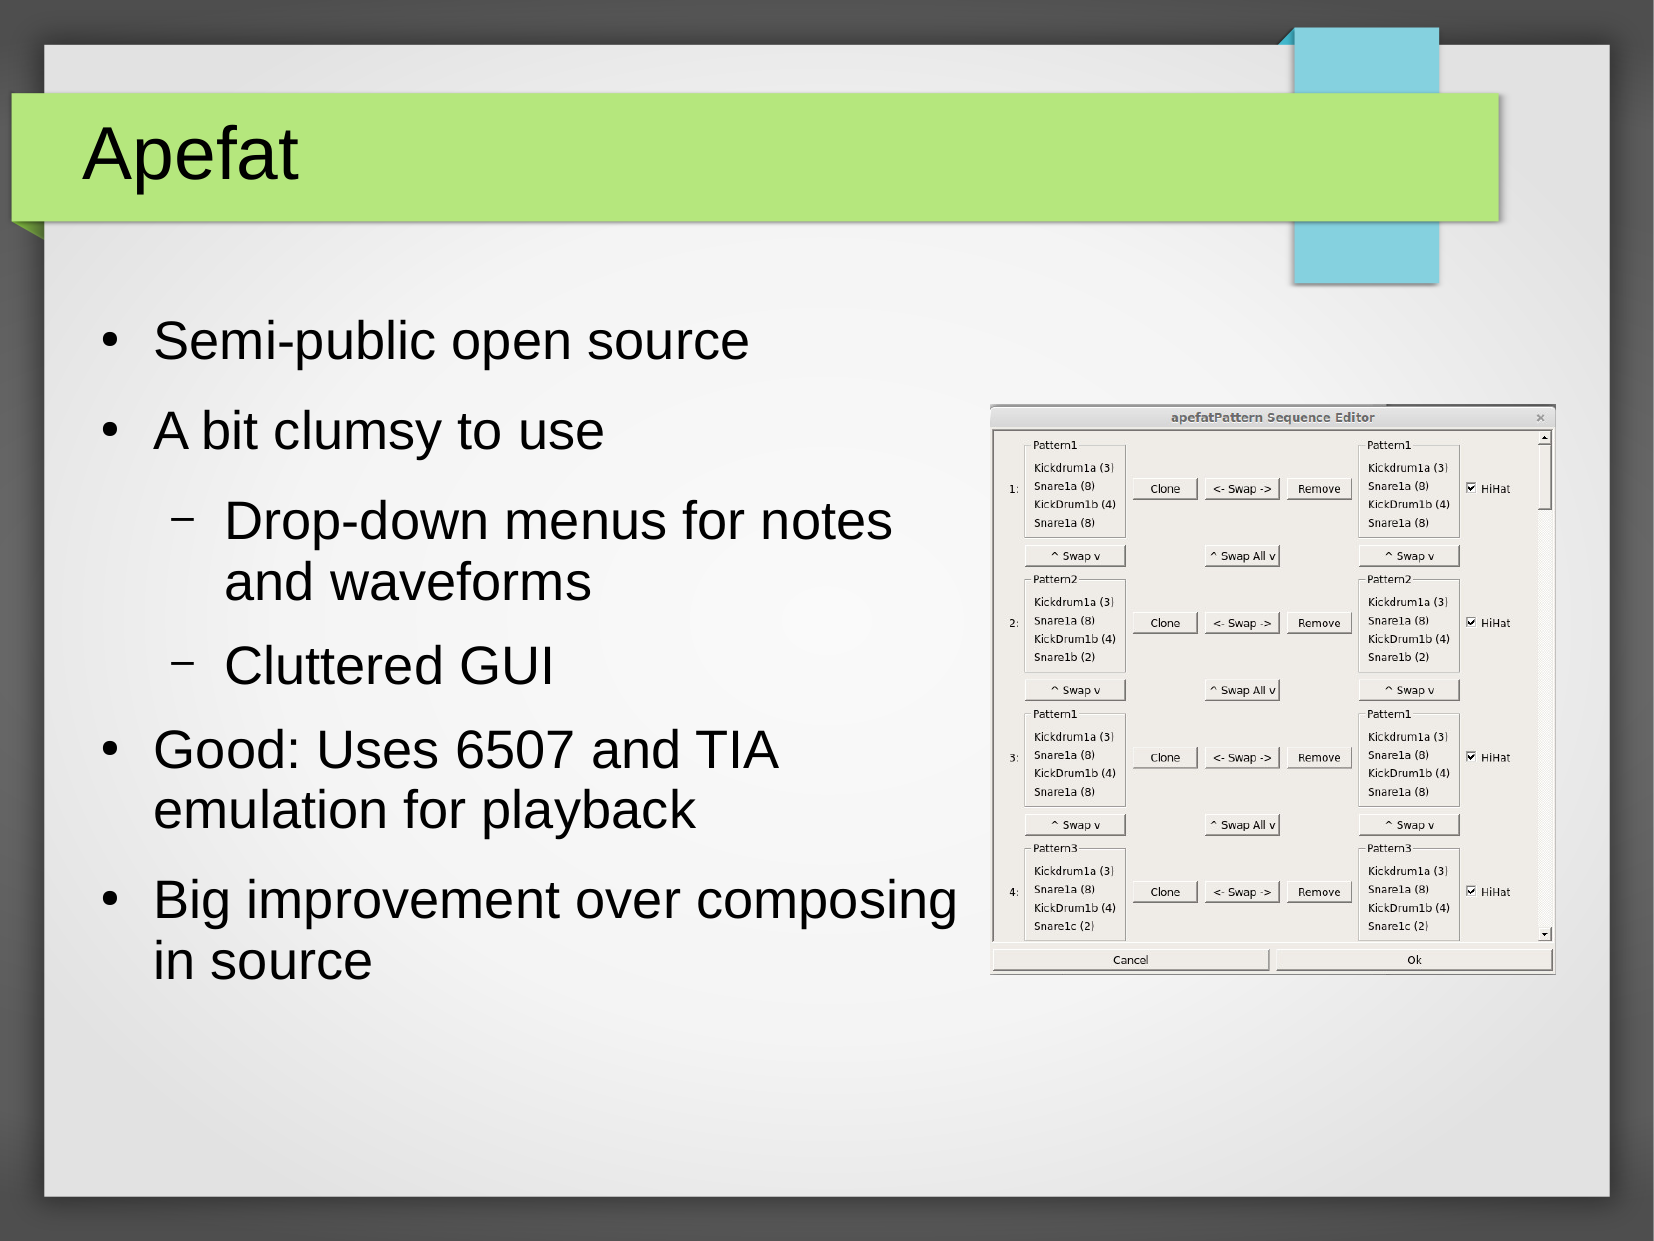

# Apefat
Semi-public open source
A bit clumsy to use
Drop-down menus for notes and waveforms
Cluttered GUI
Good: Uses 6507 and TIA emulation for playback
Big improvement over composing in source